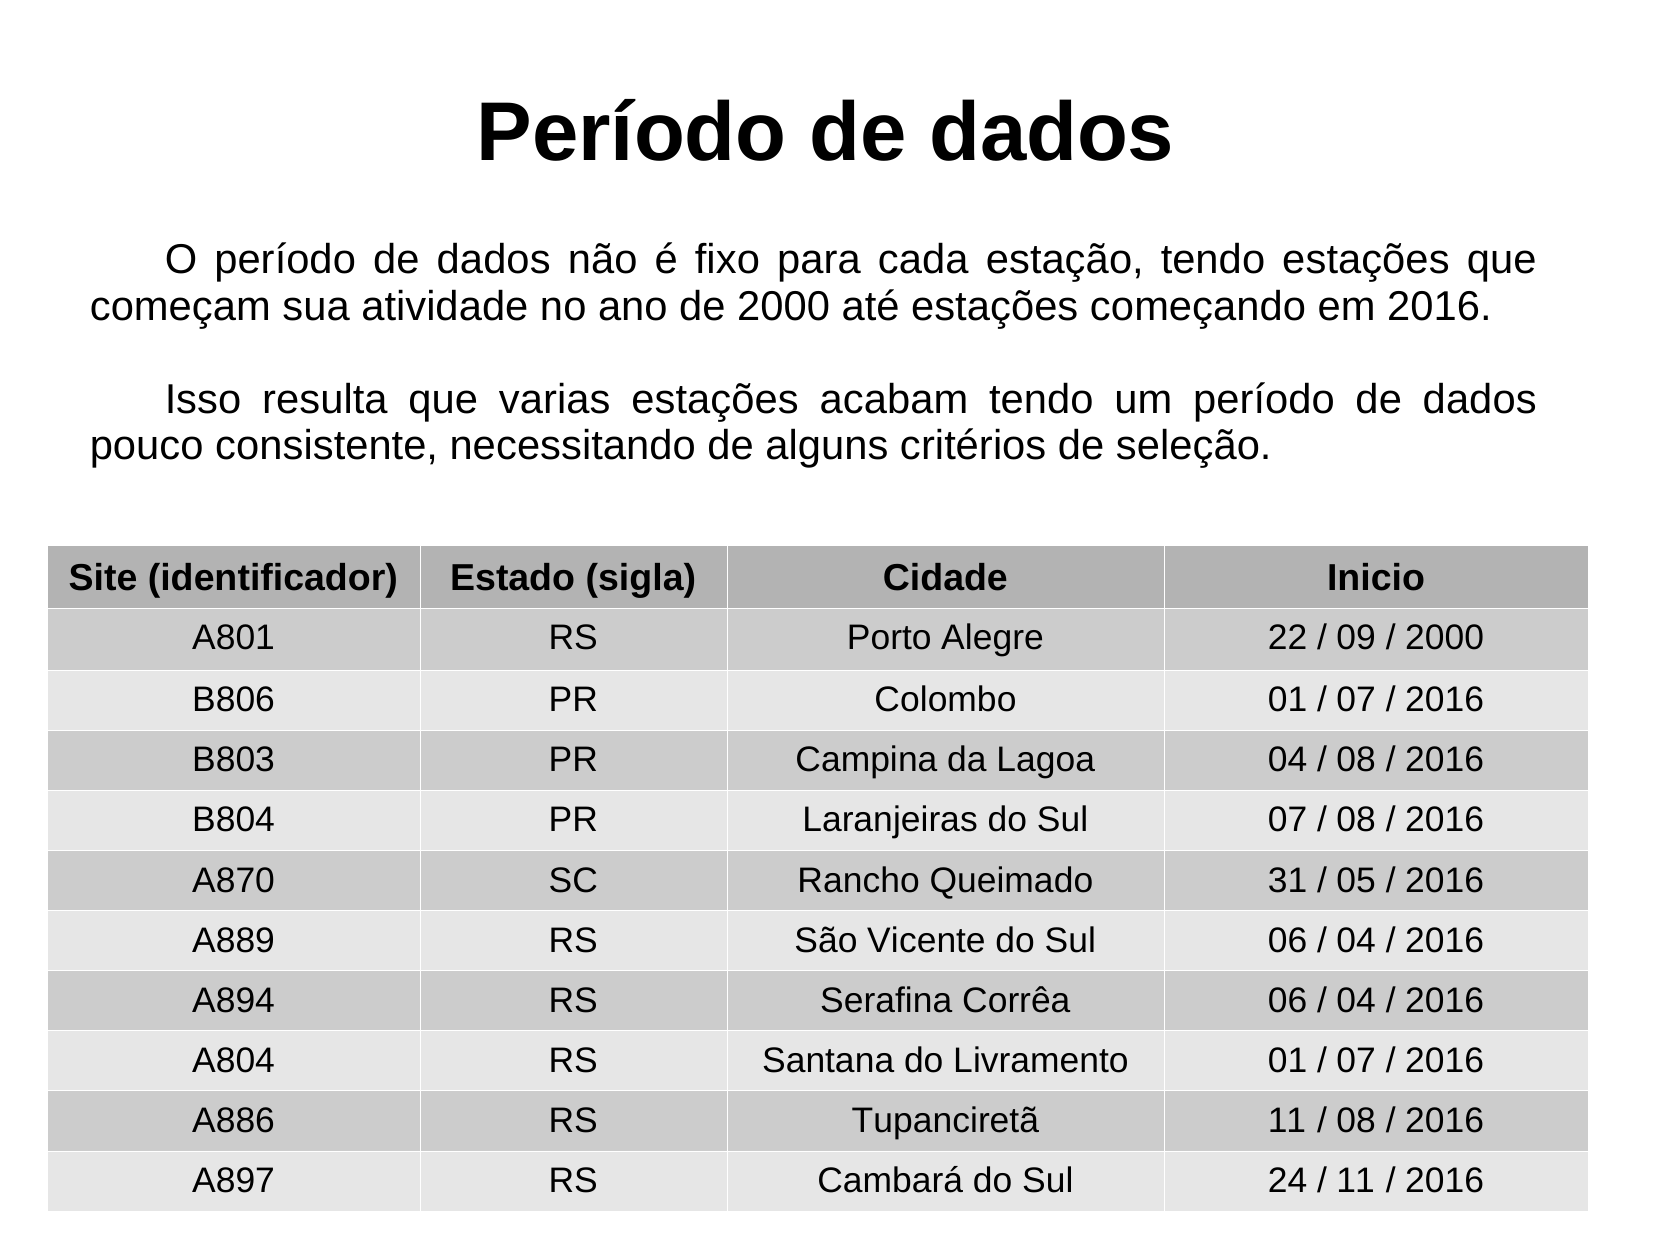

# Período de dados
	O período de dados não é fixo para cada estação, tendo estações que começam sua atividade no ano de 2000 até estações começando em 2016.
	Isso resulta que varias estações acabam tendo um período de dados pouco consistente, necessitando de alguns critérios de seleção.
| Site (identificador) | Estado (sigla) | Cidade | Inicio |
| --- | --- | --- | --- |
| A801 | RS | Porto Alegre | 22 / 09 / 2000 |
| B806 | PR | Colombo | 01 / 07 / 2016 |
| B803 | PR | Campina da Lagoa | 04 / 08 / 2016 |
| B804 | PR | Laranjeiras do Sul | 07 / 08 / 2016 |
| A870 | SC | Rancho Queimado | 31 / 05 / 2016 |
| A889 | RS | São Vicente do Sul | 06 / 04 / 2016 |
| A894 | RS | Serafina Corrêa | 06 / 04 / 2016 |
| A804 | RS | Santana do Livramento | 01 / 07 / 2016 |
| A886 | RS | Tupanciretã | 11 / 08 / 2016 |
| A897 | RS | Cambará do Sul | 24 / 11 / 2016 |